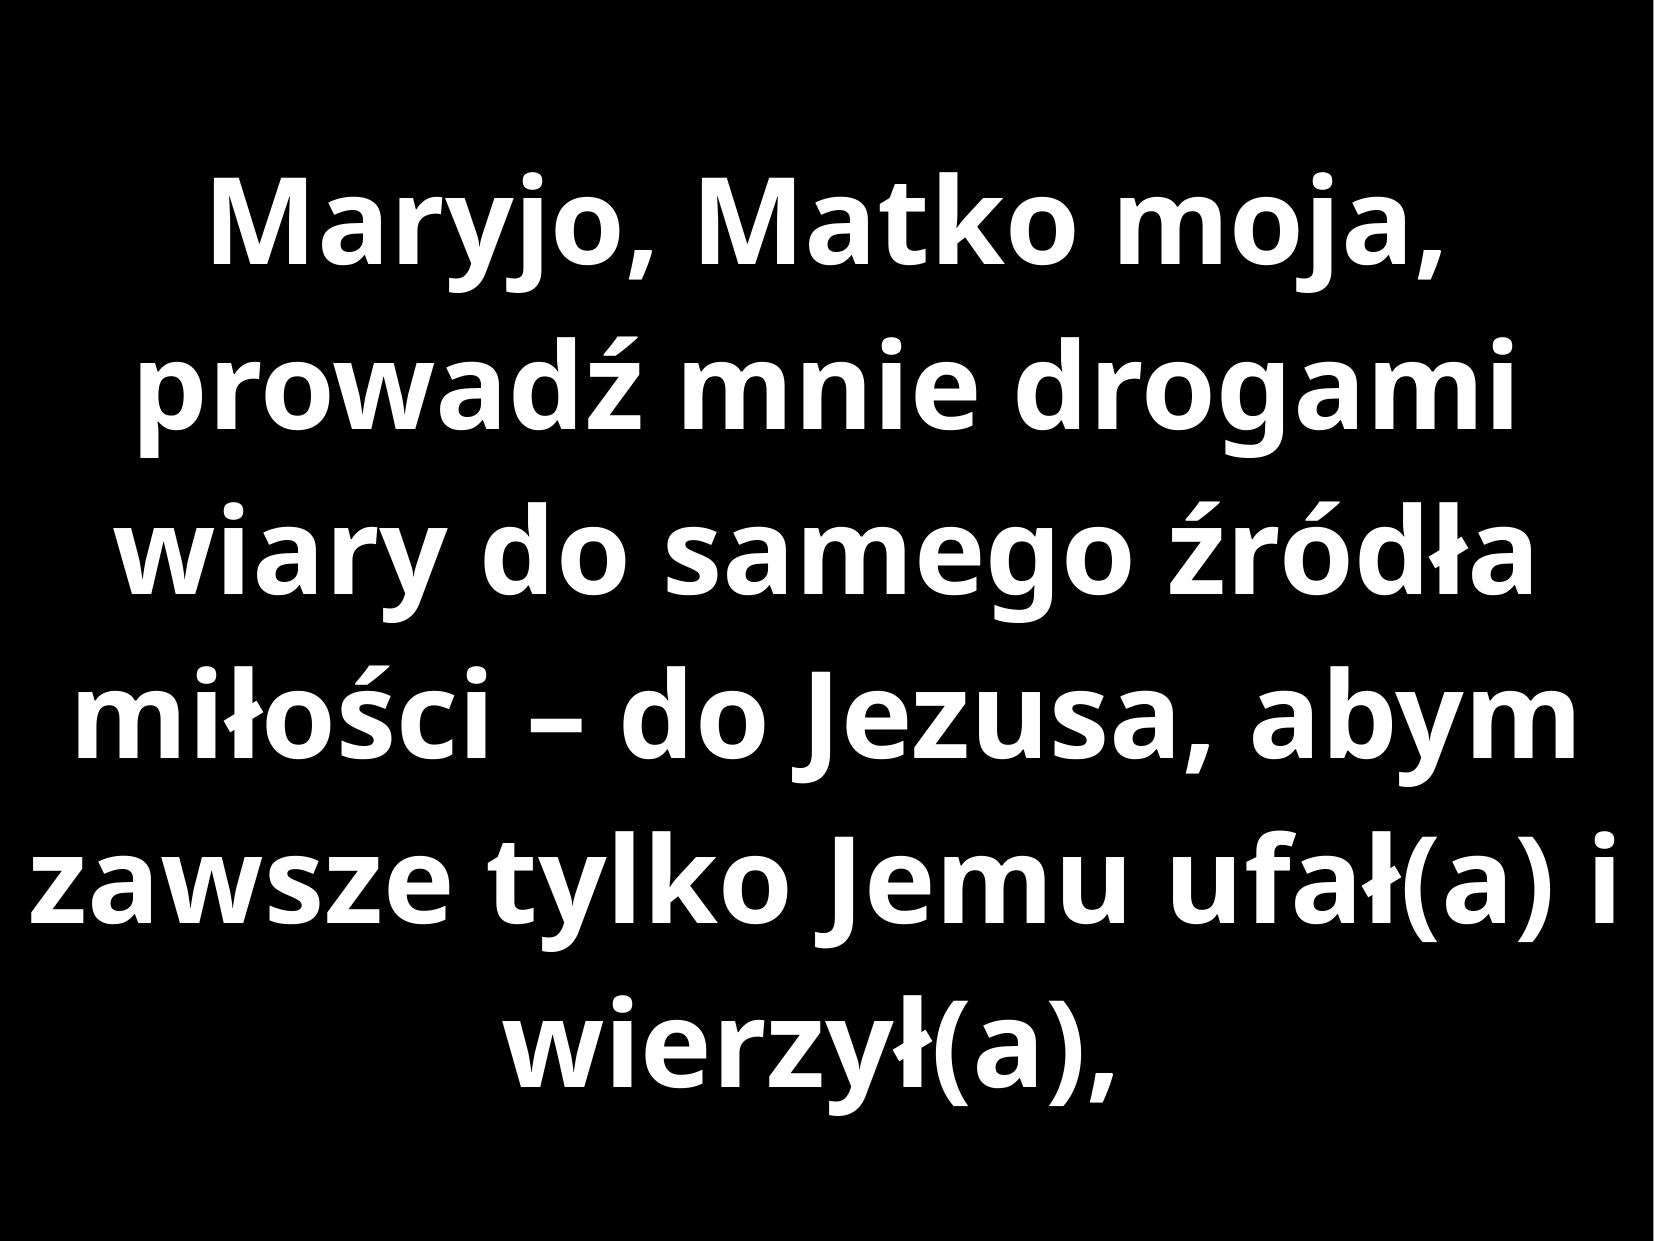

# Maryjo, Matko moja, prowadź mnie drogami wiary do samego źródła miłości – do Jezusa, abym zawsze tylko Jemu ufał(a) i wierzył(a),